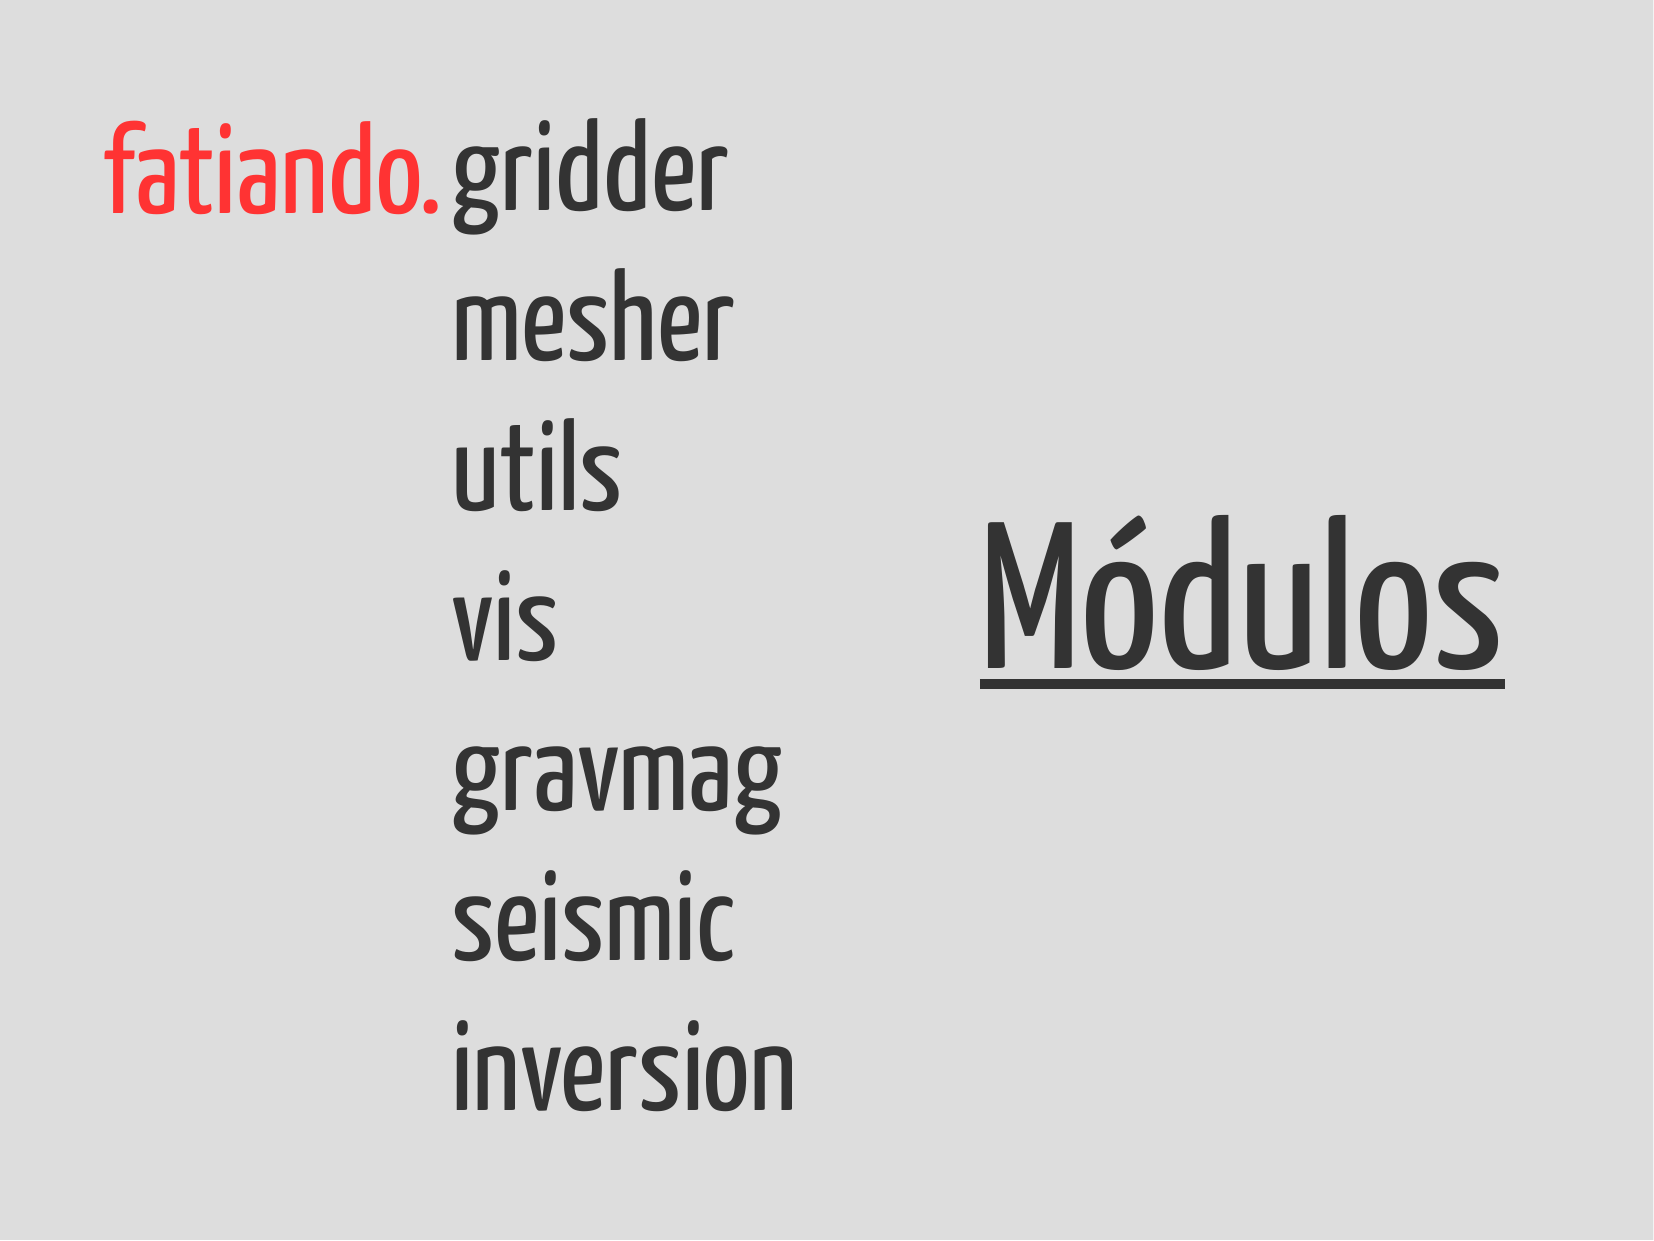

gridder
mesher
utils
vis
gravmag
seismic
inversion
# fatiando.
Módulos